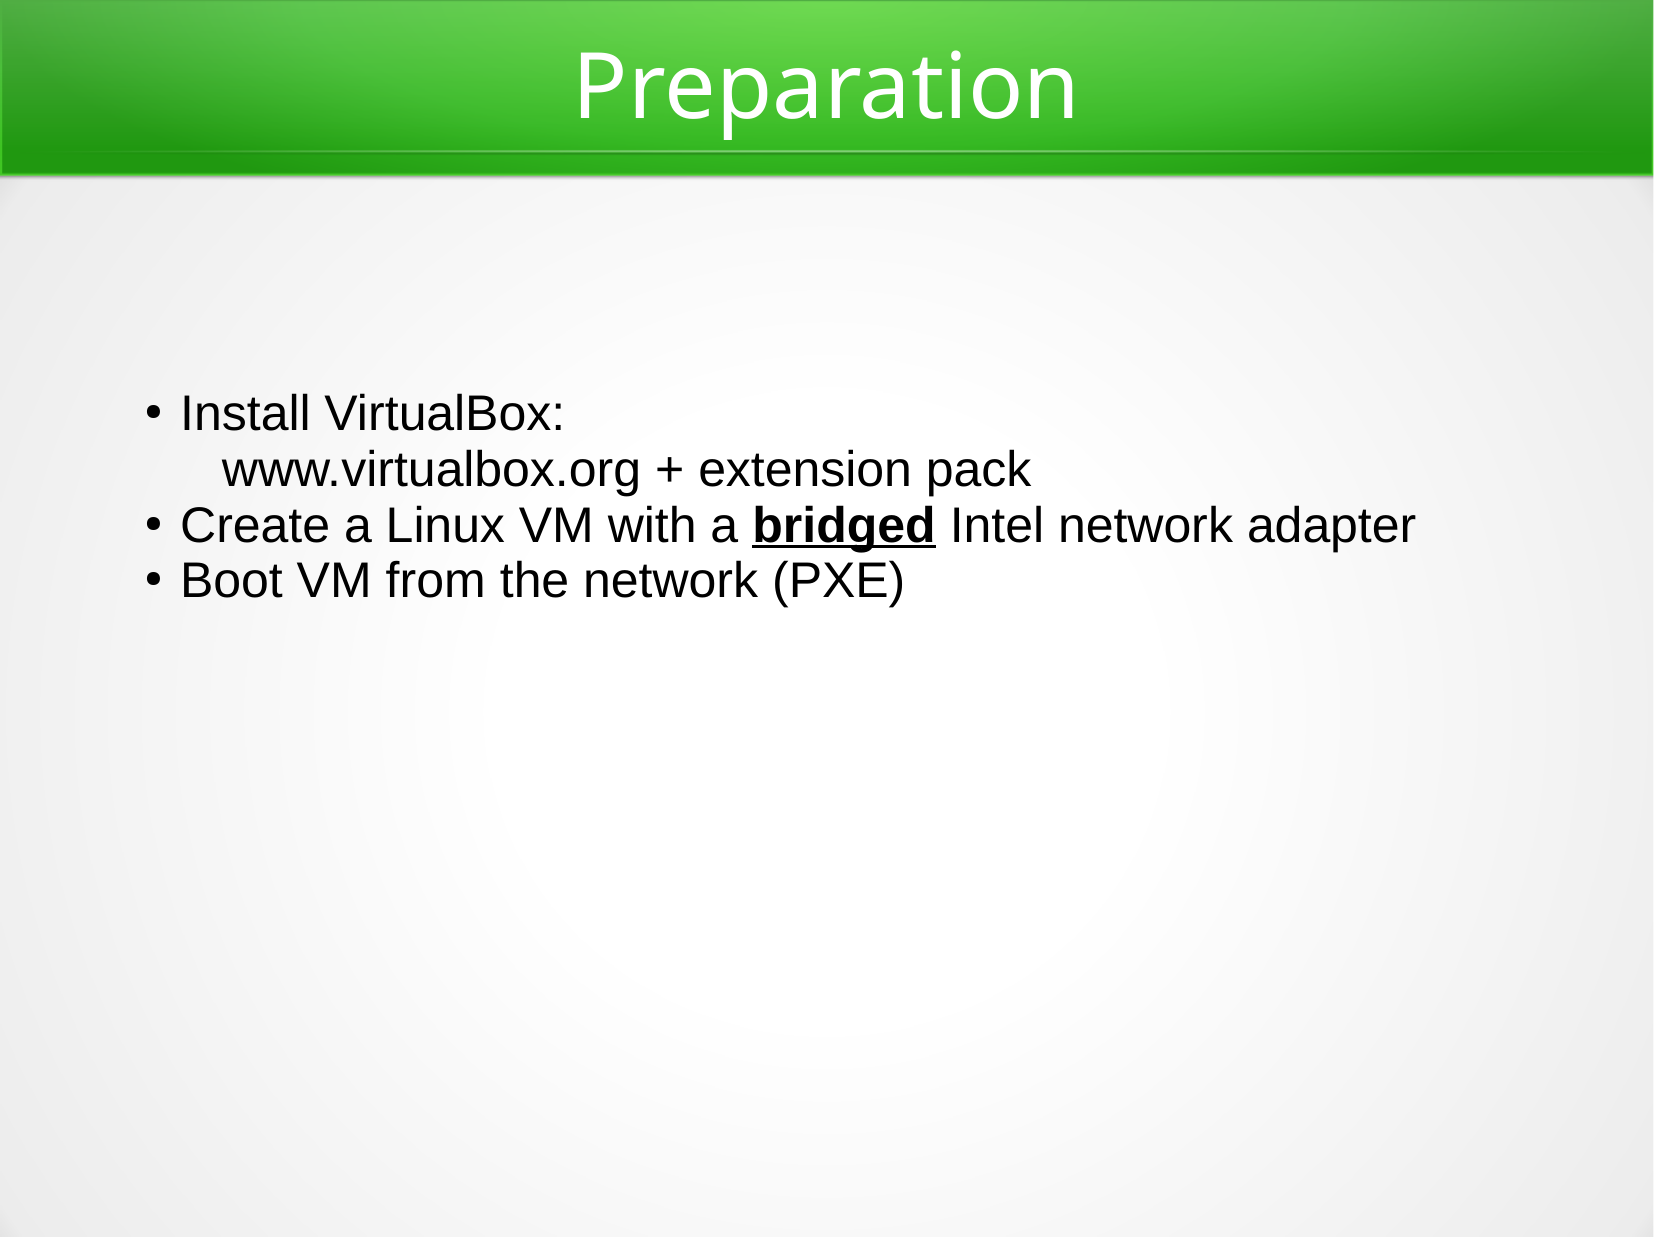

# Preparation
Install VirtualBox:
 www.virtualbox.org + extension pack
Create a Linux VM with a bridged Intel network adapter
Boot VM from the network (PXE)